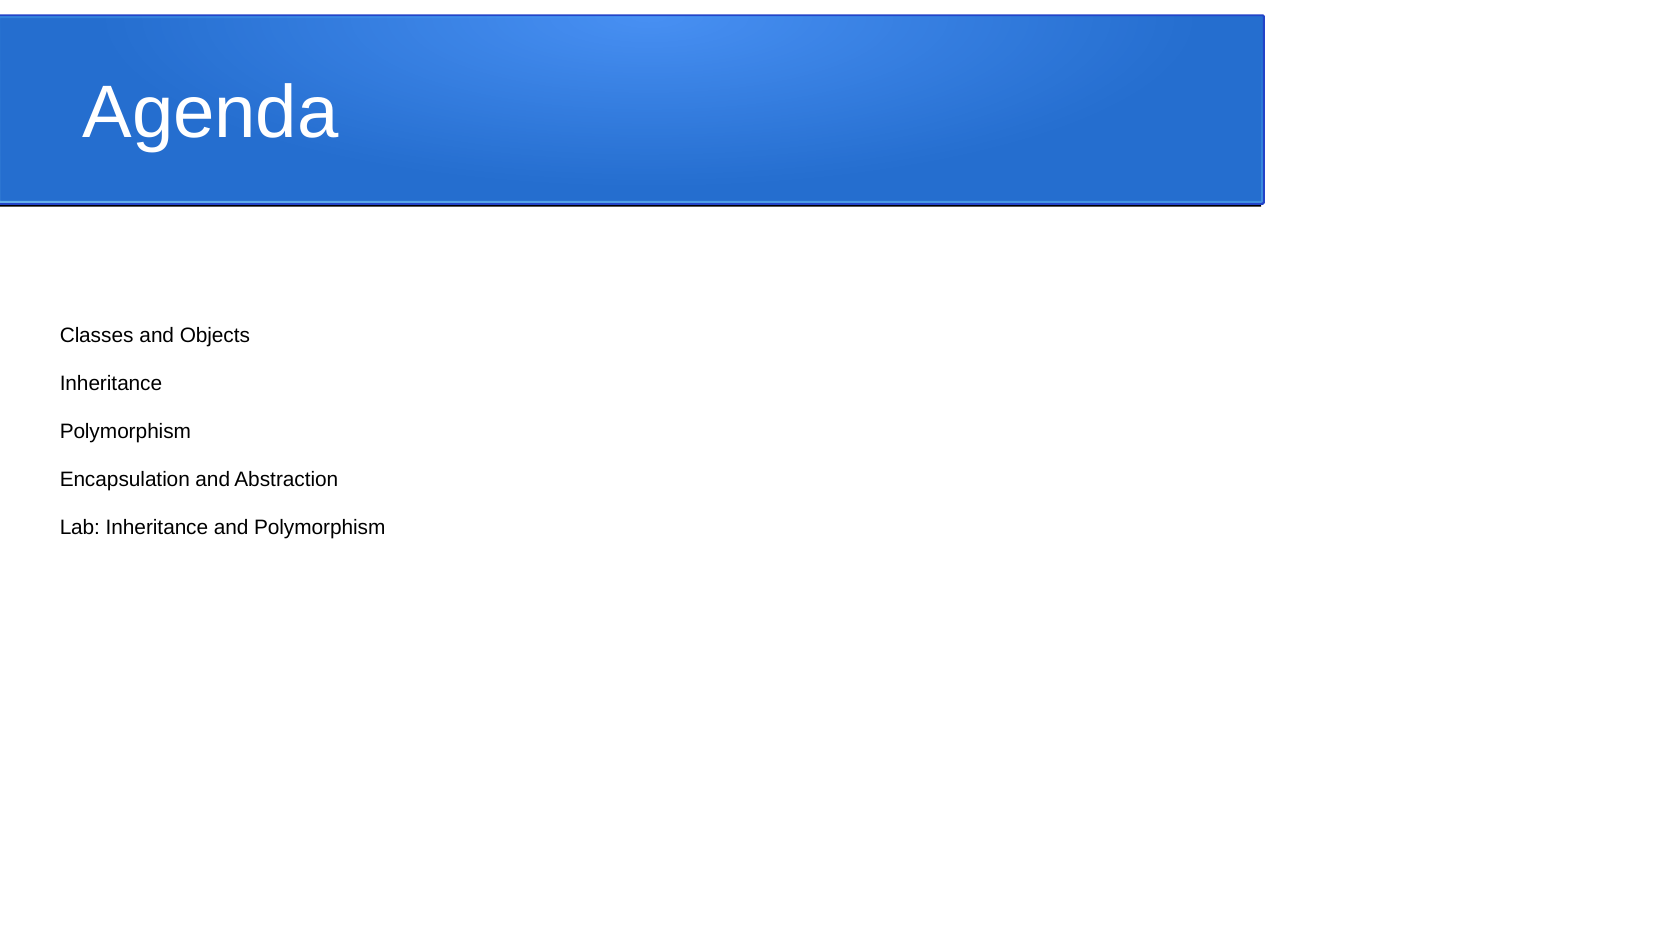

# Agenda
Classes and Objects
Inheritance
Polymorphism
Encapsulation and Abstraction
Lab: Inheritance and Polymorphism